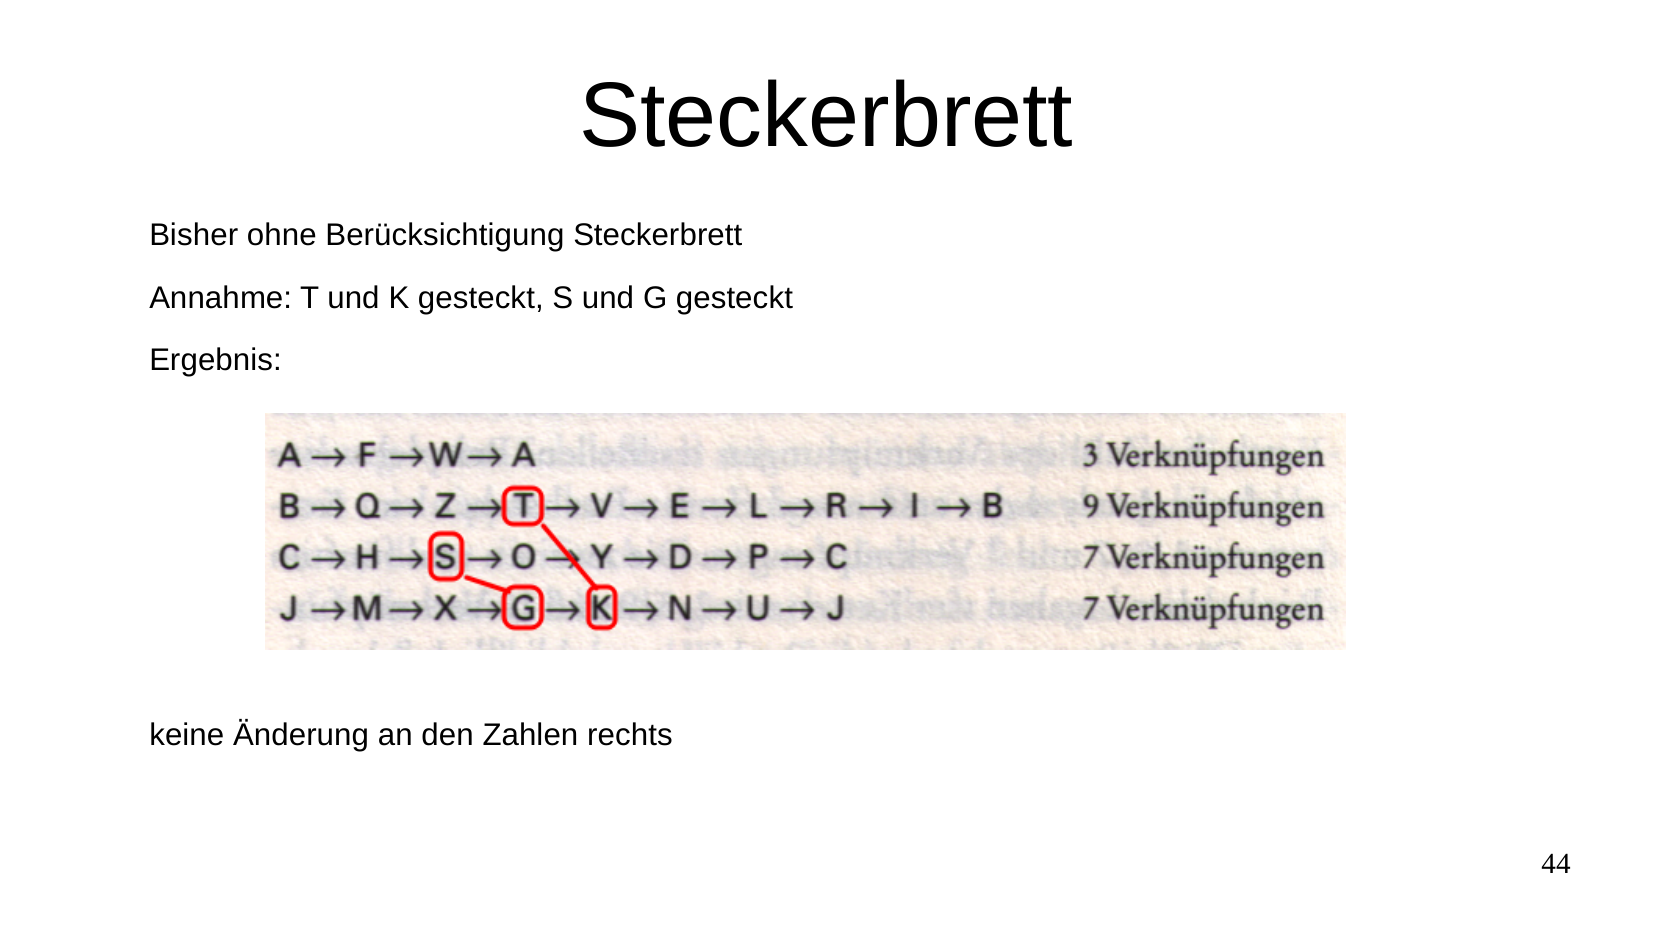

# Steckerbrett
Bisher ohne Berücksichtigung Steckerbrett
Annahme: T und K gesteckt, S und G gesteckt
Ergebnis:
keine Änderung an den Zahlen rechts
44